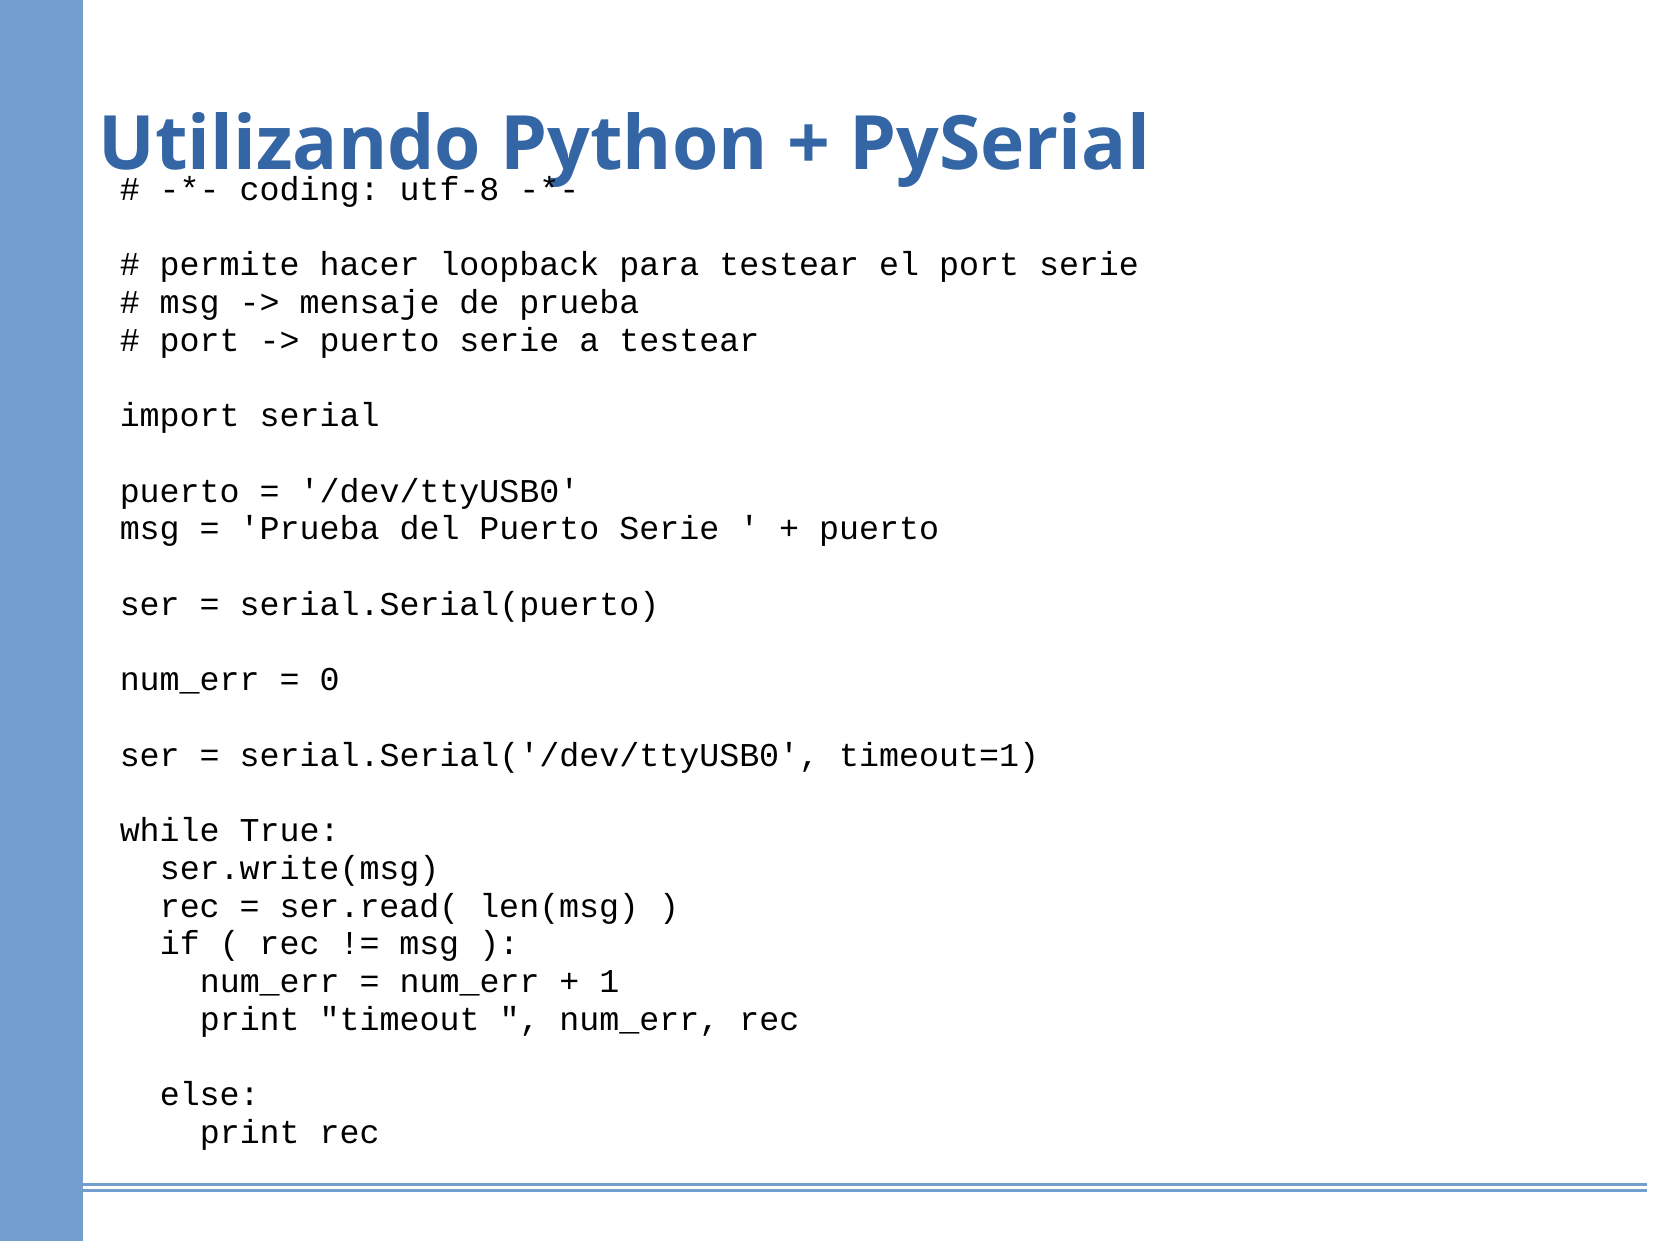

Utilizando Python + PySerial
# -*- coding: utf-8 -*-
# permite hacer loopback para testear el port serie
# msg -> mensaje de prueba
# port -> puerto serie a testear
import serial
puerto = '/dev/ttyUSB0'
msg = 'Prueba del Puerto Serie ' + puerto
ser = serial.Serial(puerto)
num_err = 0
ser = serial.Serial('/dev/ttyUSB0', timeout=1)
while True:
 ser.write(msg)
 rec = ser.read( len(msg) )
 if ( rec != msg ):
 num_err = num_err + 1
 print "timeout ", num_err, rec
 else:
 print rec